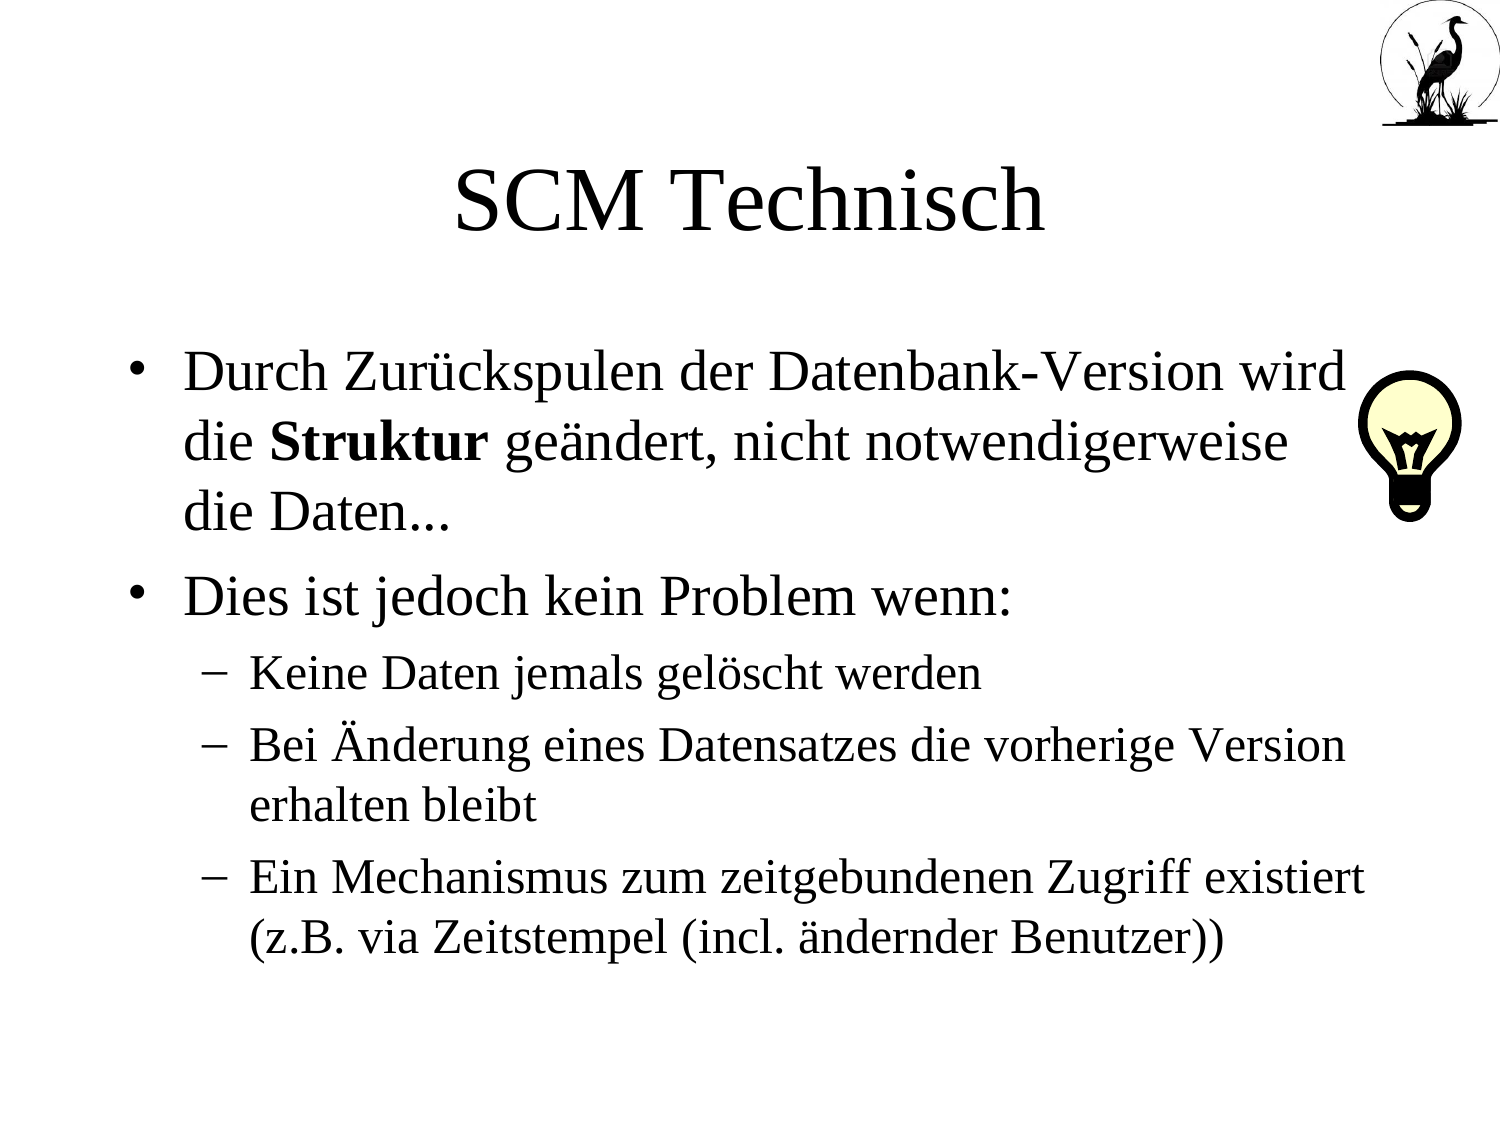

# SCM Technisch
Durch Zurückspulen der Datenbank-Version wird die Struktur geändert, nicht notwendigerweise die Daten...
Dies ist jedoch kein Problem wenn:
Keine Daten jemals gelöscht werden
Bei Änderung eines Datensatzes die vorherige Version erhalten bleibt
Ein Mechanismus zum zeitgebundenen Zugriff existiert (z.B. via Zeitstempel (incl. ändernder Benutzer))